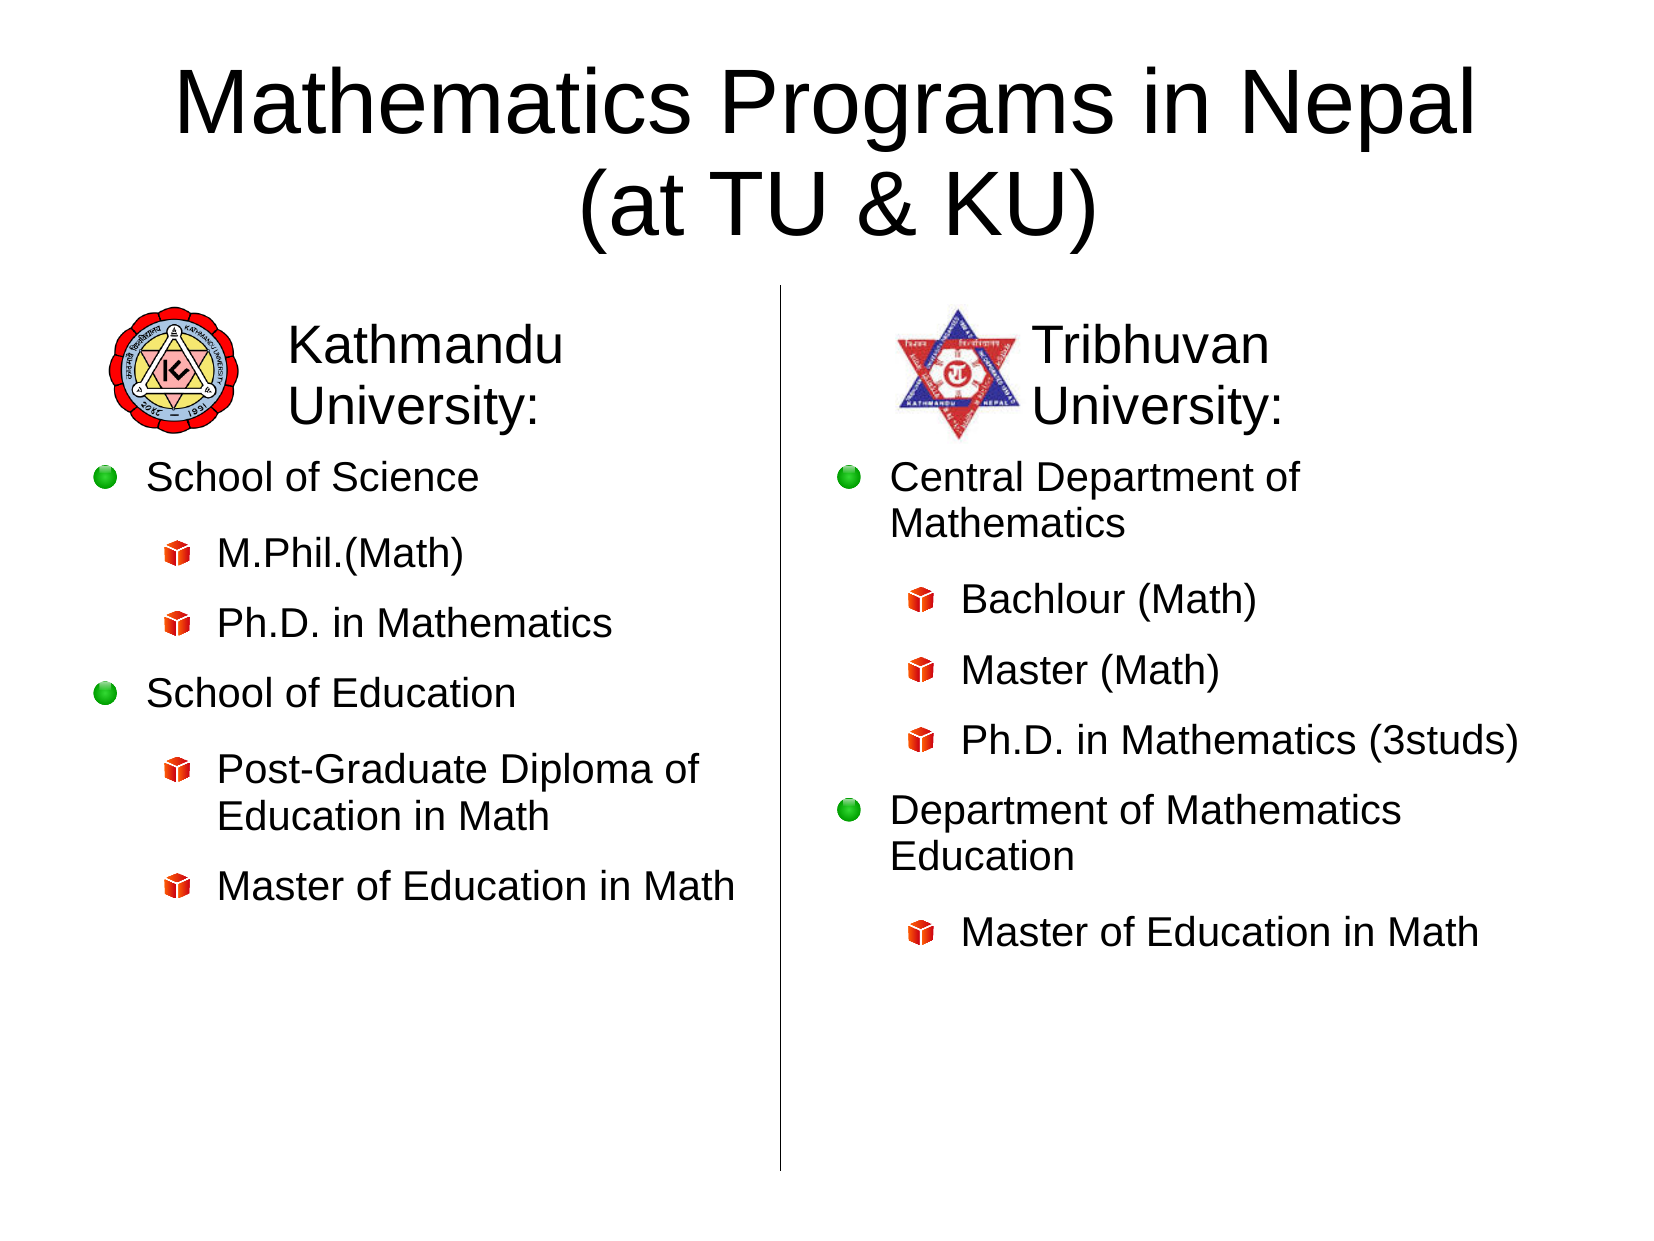

# Mathematics Programs in Nepal (at TU & KU)
Kathmandu
University:
School of Science
M.Phil.(Math)
Ph.D. in Mathematics
School of Education
Post-Graduate Diploma of Education in Math
Master of Education in Math
Tribhuvan
University:
Central Department of Mathematics
Bachlour (Math)
Master (Math)
Ph.D. in Mathematics (3studs)
Department of Mathematics Education
Master of Education in Math